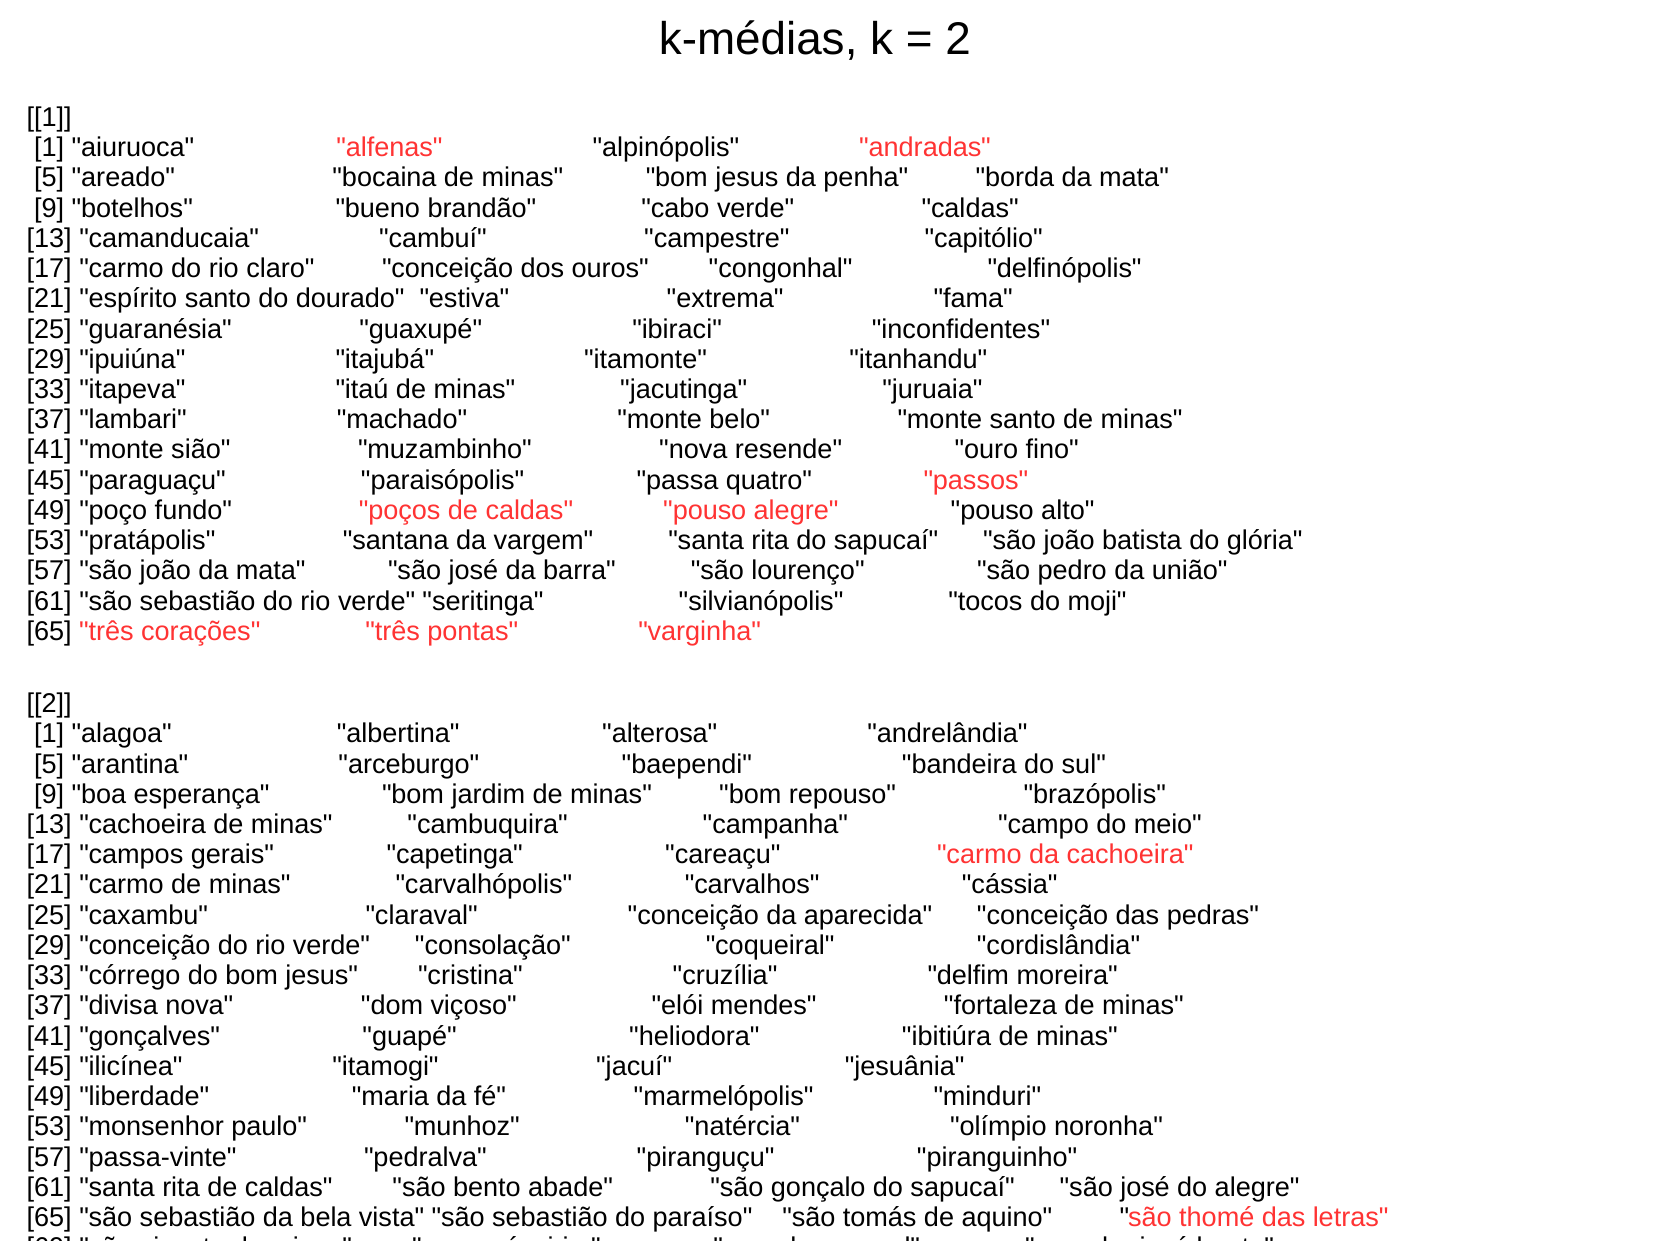

# k-médias, k = 2
[[1]]
 [1] "aiuruoca" "alfenas" "alpinópolis" "andradas"
 [5] "areado" "bocaina de minas" "bom jesus da penha" "borda da mata"
 [9] "botelhos" "bueno brandão" "cabo verde" "caldas"
[13] "camanducaia" "cambuí" "campestre" "capitólio"
[17] "carmo do rio claro" "conceição dos ouros" "congonhal" "delfinópolis"
[21] "espírito santo do dourado" "estiva" "extrema" "fama"
[25] "guaranésia" "guaxupé" "ibiraci" "inconfidentes"
[29] "ipuiúna" "itajubá" "itamonte" "itanhandu"
[33] "itapeva" "itaú de minas" "jacutinga" "juruaia"
[37] "lambari" "machado" "monte belo" "monte santo de minas"
[41] "monte sião" "muzambinho" "nova resende" "ouro fino"
[45] "paraguaçu" "paraisópolis" "passa quatro" "passos"
[49] "poço fundo" "poços de caldas" "pouso alegre" "pouso alto"
[53] "pratápolis" "santana da vargem" "santa rita do sapucaí" "são joão batista do glória"
[57] "são joão da mata" "são josé da barra" "são lourenço" "são pedro da união"
[61] "são sebastião do rio verde" "seritinga" "silvianópolis" "tocos do moji"
[65] "três corações" "três pontas" "varginha"
[[2]]
 [1] "alagoa" "albertina" "alterosa" "andrelândia"
 [5] "arantina" "arceburgo" "baependi" "bandeira do sul"
 [9] "boa esperança" "bom jardim de minas" "bom repouso" "brazópolis"
[13] "cachoeira de minas" "cambuquira" "campanha" "campo do meio"
[17] "campos gerais" "capetinga" "careaçu" "carmo da cachoeira"
[21] "carmo de minas" "carvalhópolis" "carvalhos" "cássia"
[25] "caxambu" "claraval" "conceição da aparecida" "conceição das pedras"
[29] "conceição do rio verde" "consolação" "coqueiral" "cordislândia"
[33] "córrego do bom jesus" "cristina" "cruzília" "delfim moreira"
[37] "divisa nova" "dom viçoso" "elói mendes" "fortaleza de minas"
[41] "gonçalves" "guapé" "heliodora" "ibitiúra de minas"
[45] "ilicínea" "itamogi" "jacuí" "jesuânia"
[49] "liberdade" "maria da fé" "marmelópolis" "minduri"
[53] "monsenhor paulo" "munhoz" "natércia" "olímpio noronha"
[57] "passa-vinte" "pedralva" "piranguçu" "piranguinho"
[61] "santa rita de caldas" "são bento abade" "são gonçalo do sapucaí" "são josé do alegre"
[65] "são sebastião da bela vista" "são sebastião do paraíso" "são tomás de aquino" "são thomé das letras"
[69] "são vicente de minas" "sapucaí-mirim" "senador amaral" "senador josé bento"
[73] "serrania" "serranos" "soledade de minas" "toledo"
[77] "turvolândia" "virgínia" "wenceslau braz"